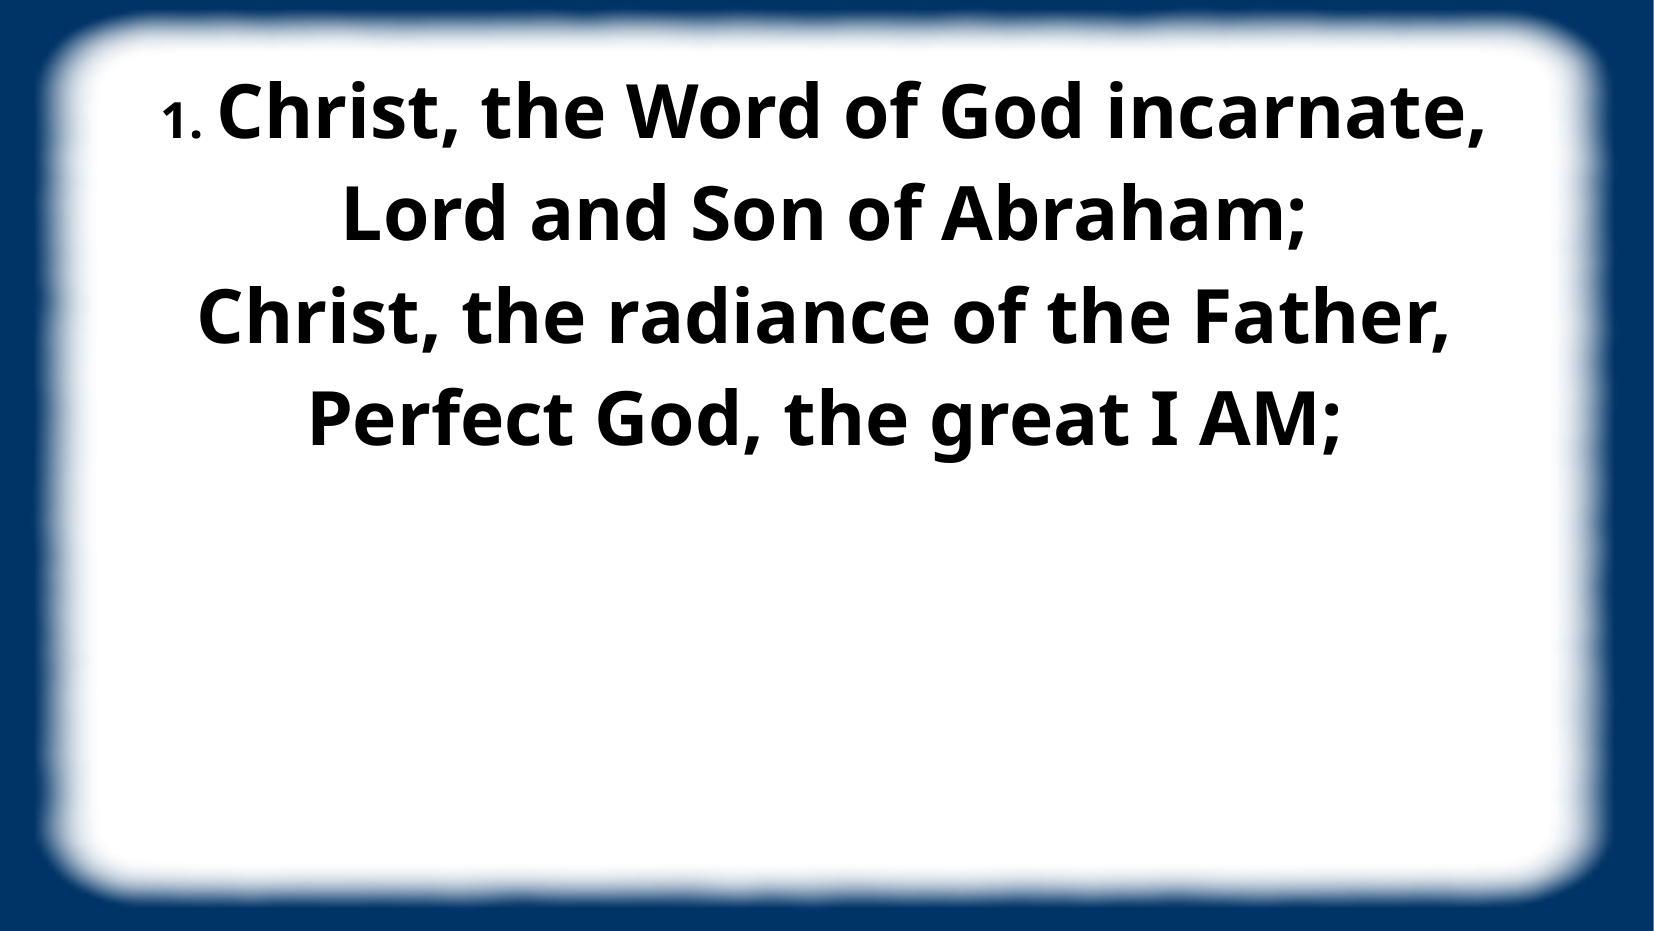

1. Christ, the Word of God incarnate,
Lord and Son of Abraham;
Christ, the radiance of the Father,
Perfect God, the great I AM;